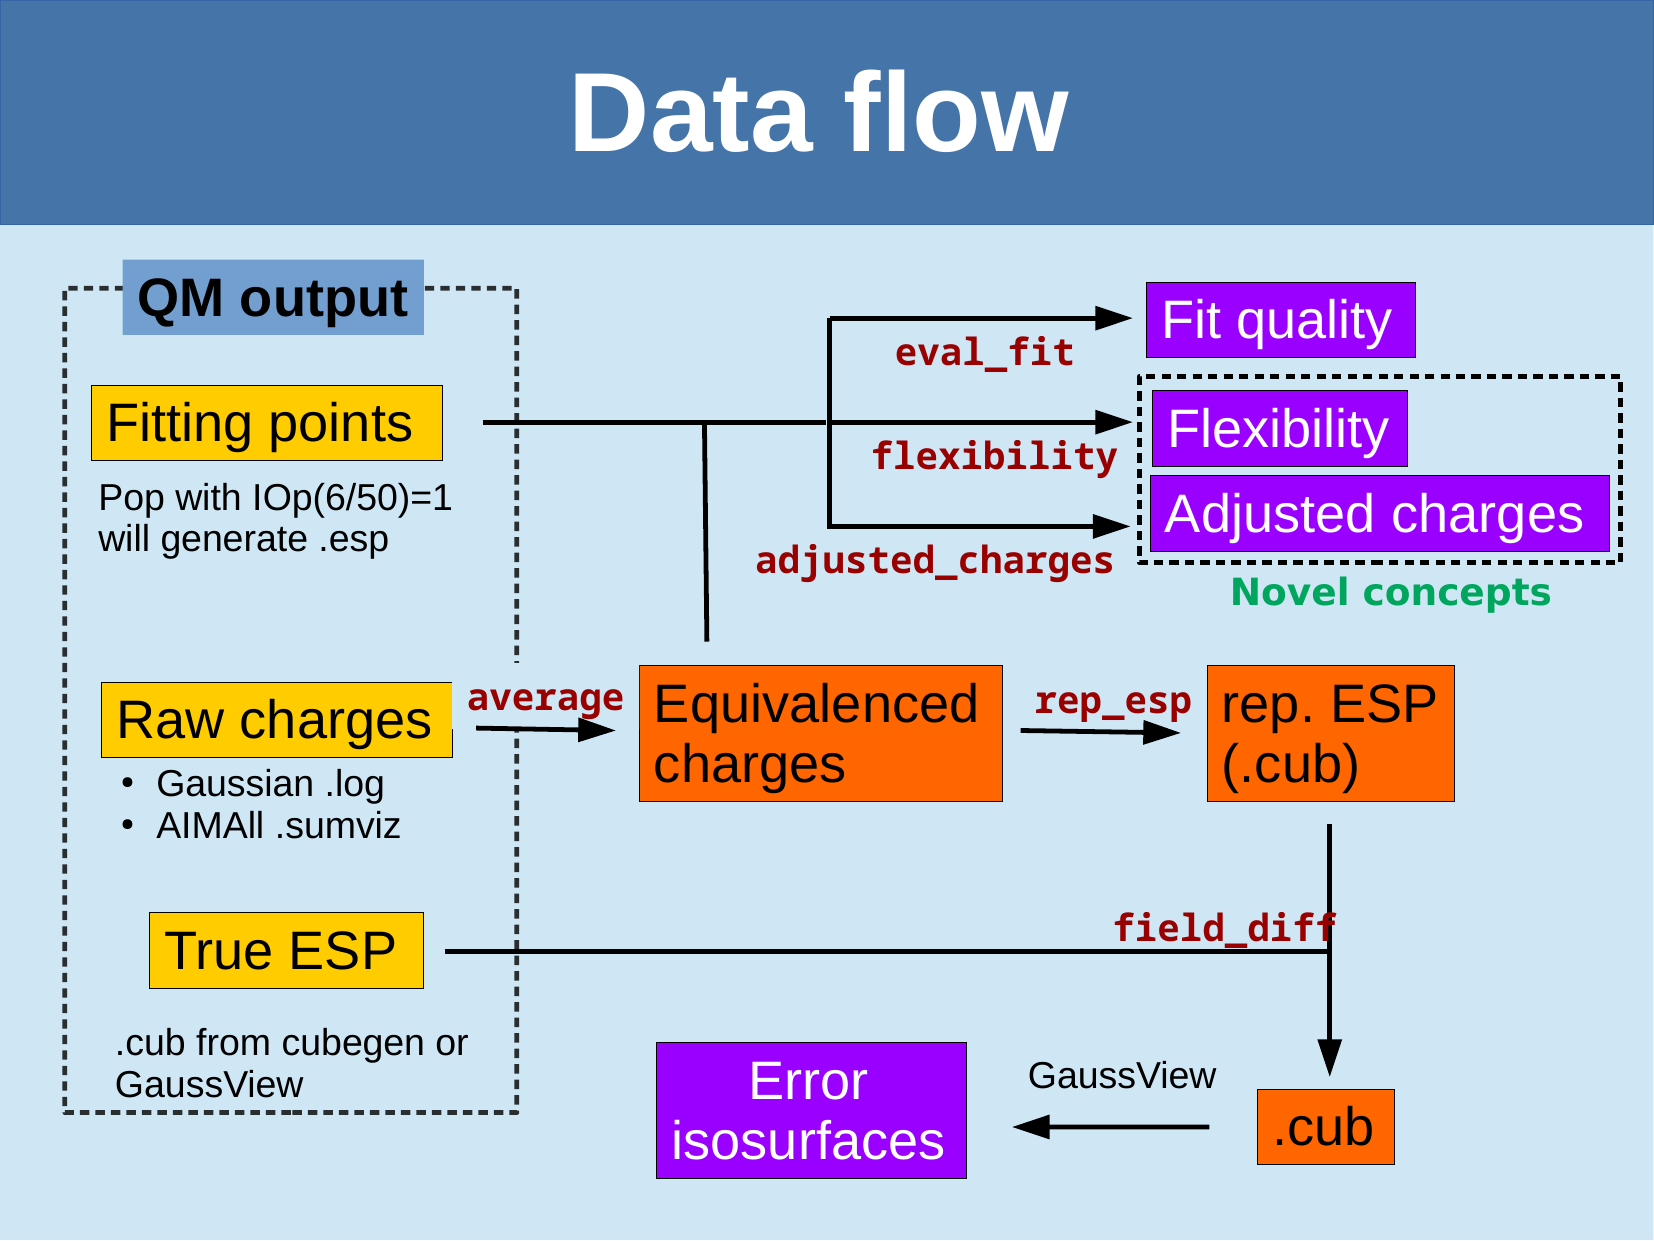

# Data flow
QM output
Fit quality
eval_fit
Fitting points
Flexibility
flexibility
Pop with IOp(6/50)=1 will generate .esp
Adjusted charges
adjusted_charges
Novel concepts
average
Equivalenced charges
rep_esp
rep. ESP (.cub)
Raw charges
Gaussian .log
AIMAll .sumviz
field_diff
True ESP
.cub from cubegen or GaussView
Error isosurfaces
GaussView
.cub